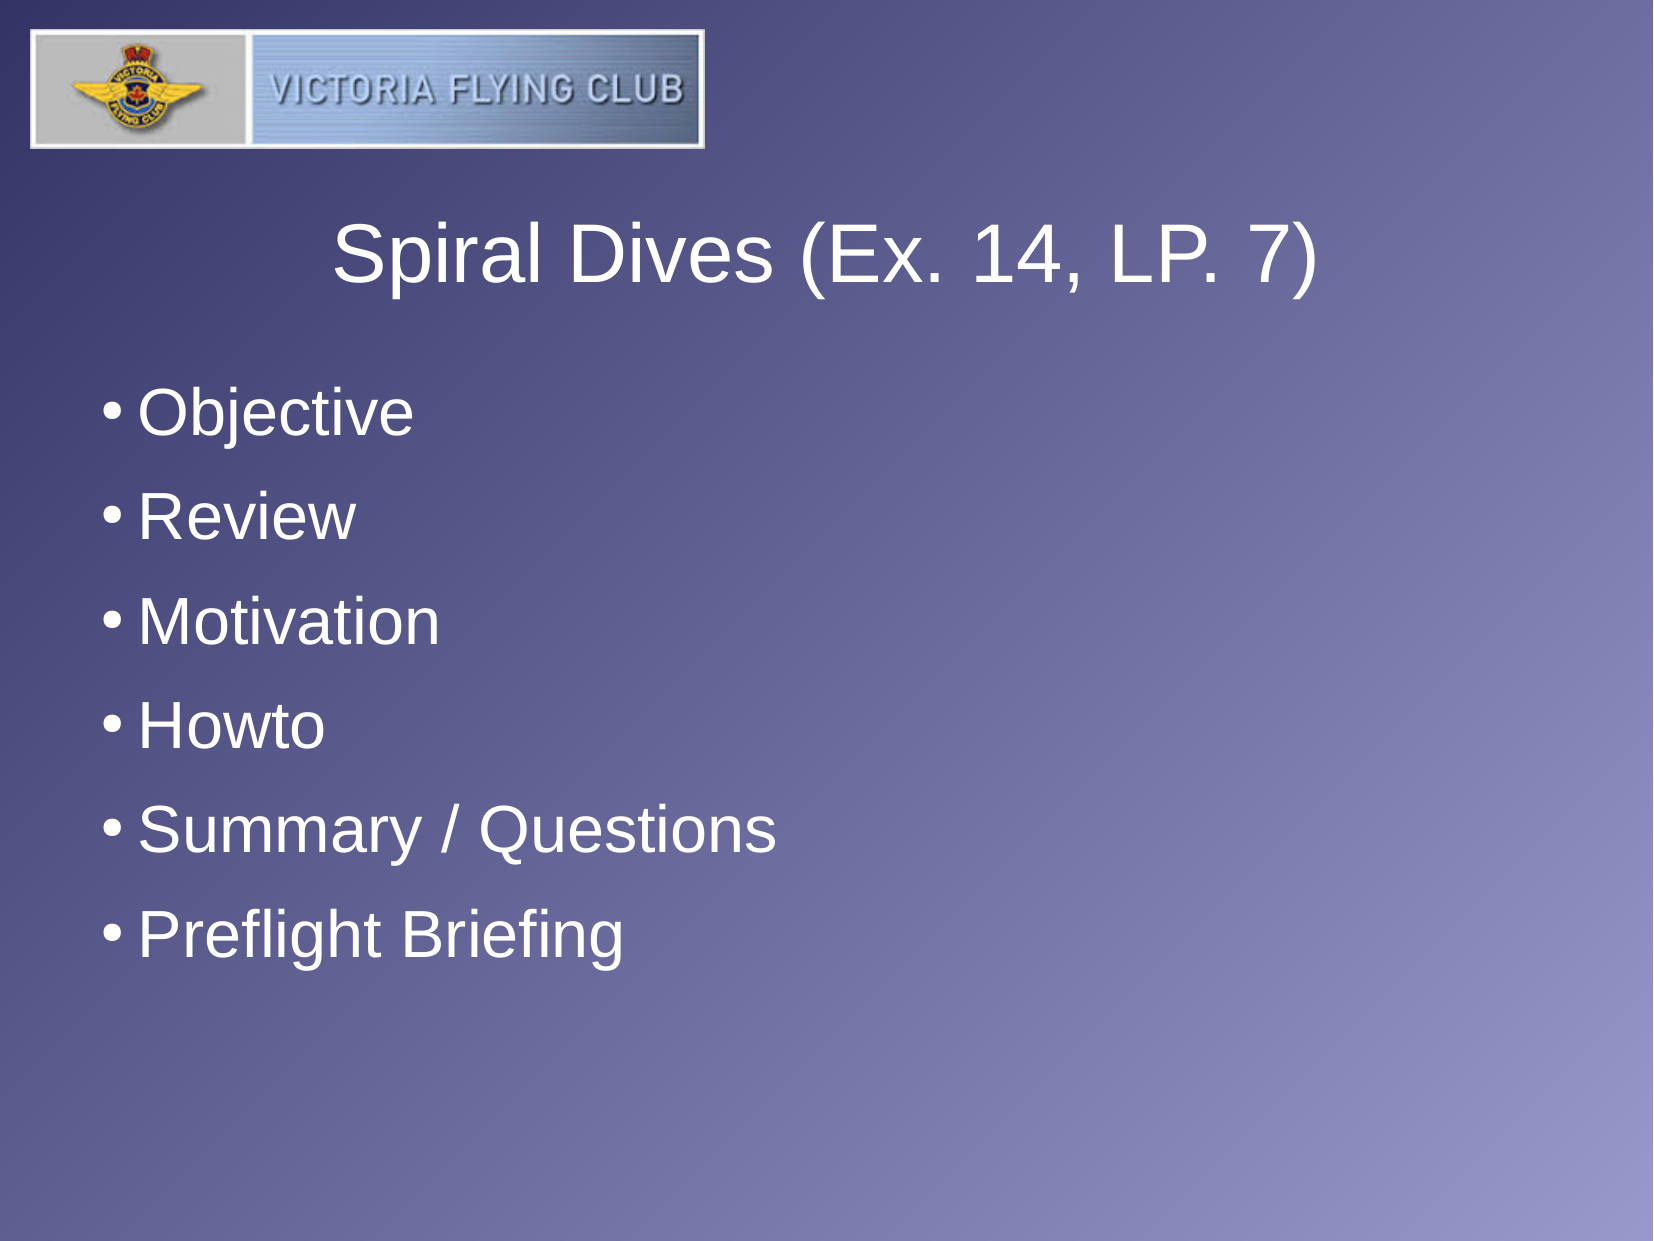

# Spiral Dives (Ex. 14, LP. 7)
Objective
Review
Motivation
Howto
Summary / Questions
Preflight Briefing